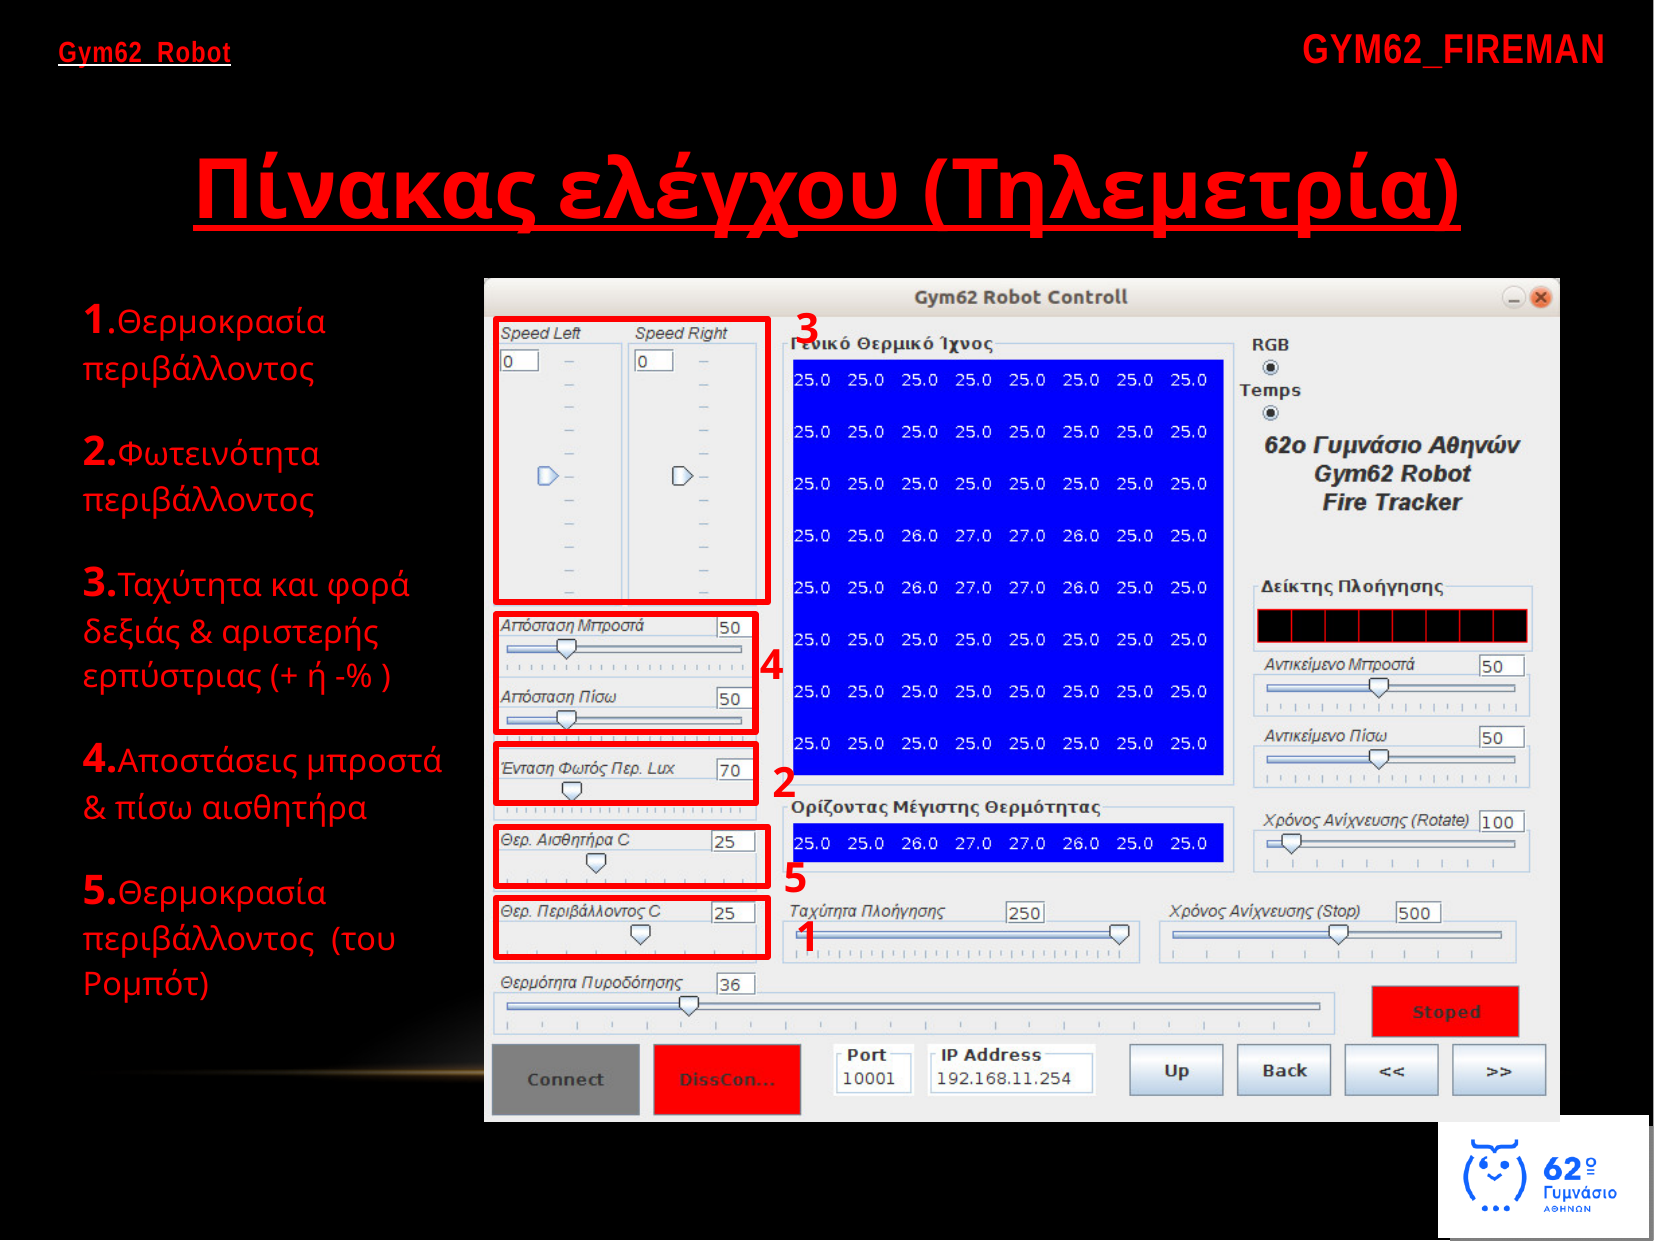

Gym62_Robot
Gym62_FireMan
# Πίνακας ελέγχου (Τηλεμετρία)
3
1.Θερμοκρασία περιβάλλοντος
2.Φωτεινότητα περιβάλλοντος
3.Ταχύτητα και φορά δεξιάς & αριστερής ερπύστριας (+ ή -% )
4.Αποστάσεις μπροστά & πίσω αισθητήρα
5.Θερμοκρασία περιβάλλοντος (του Ρομπότ)
4
2
5
1